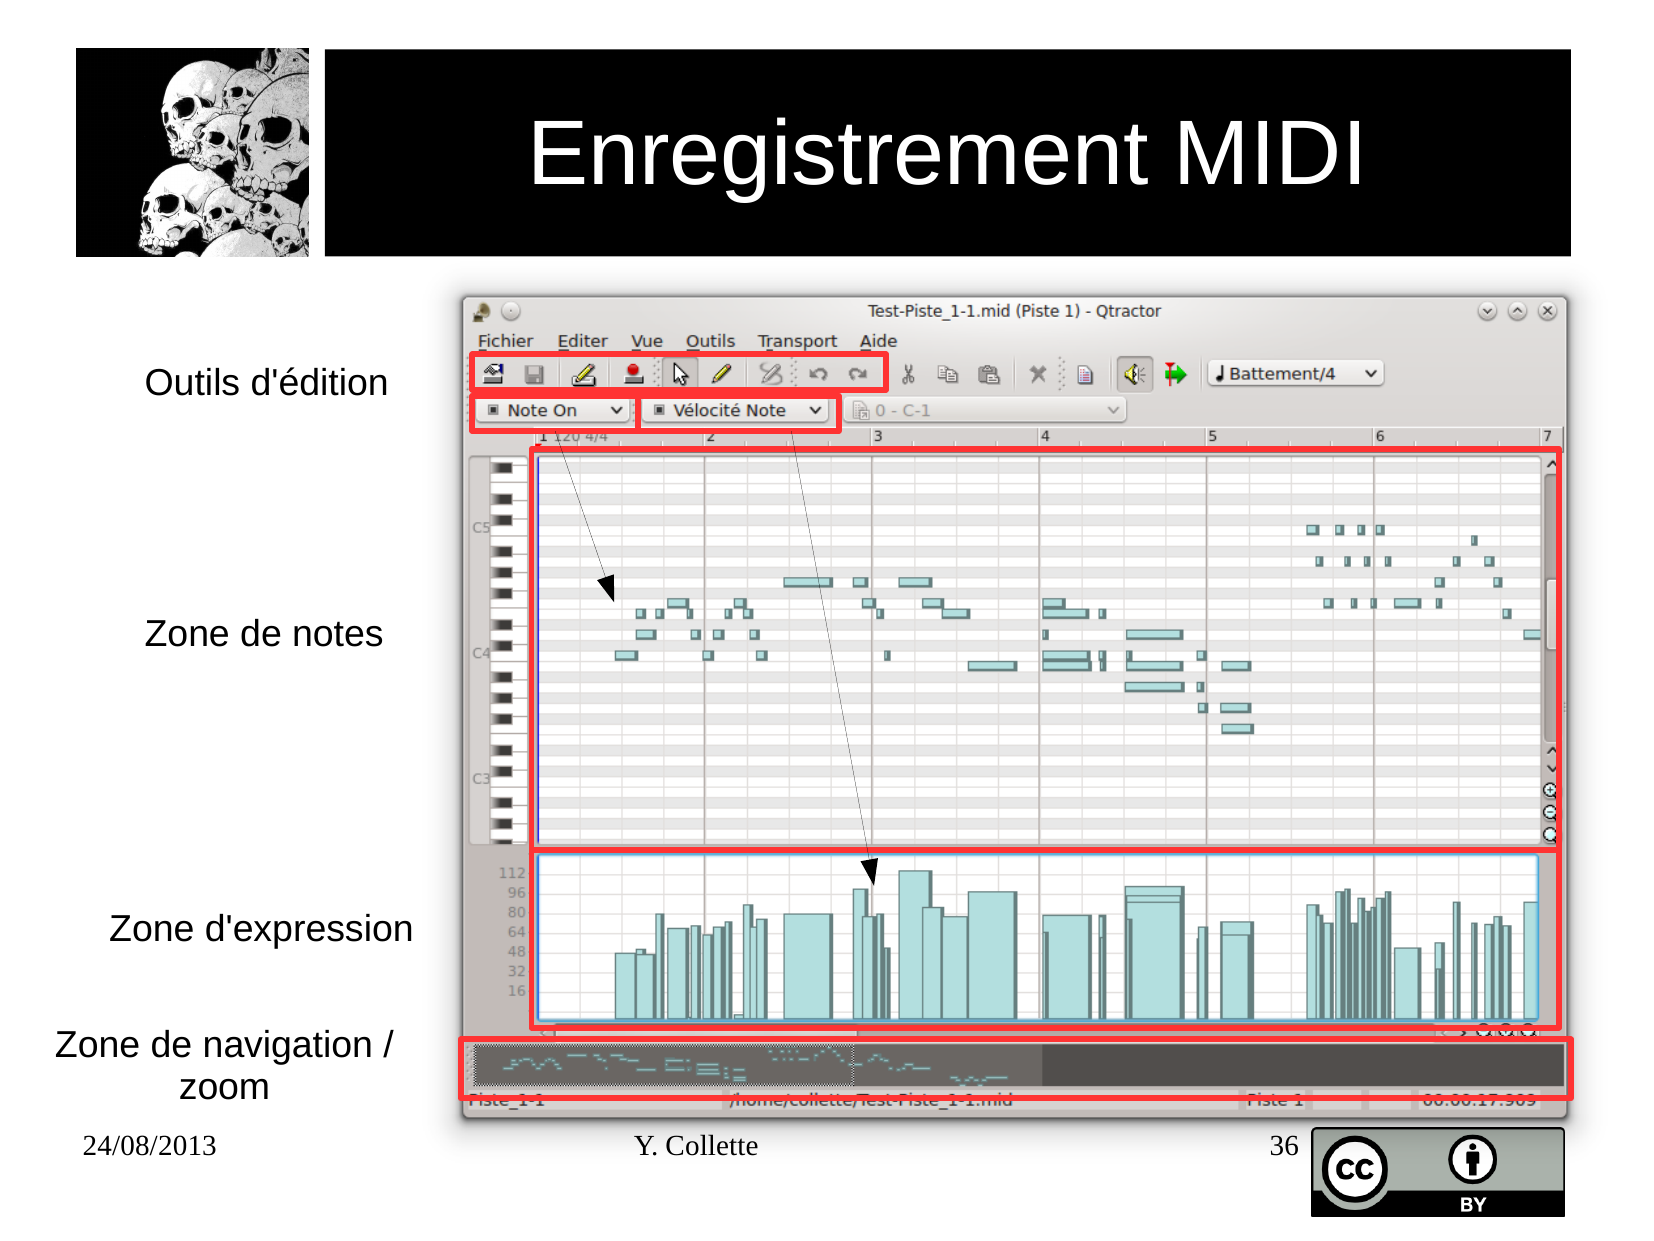

# Enregistrement MIDI
Outils d'édition
Zone de notes
Zone d'expression
Zone de navigation / zoom
Y. Collette
36